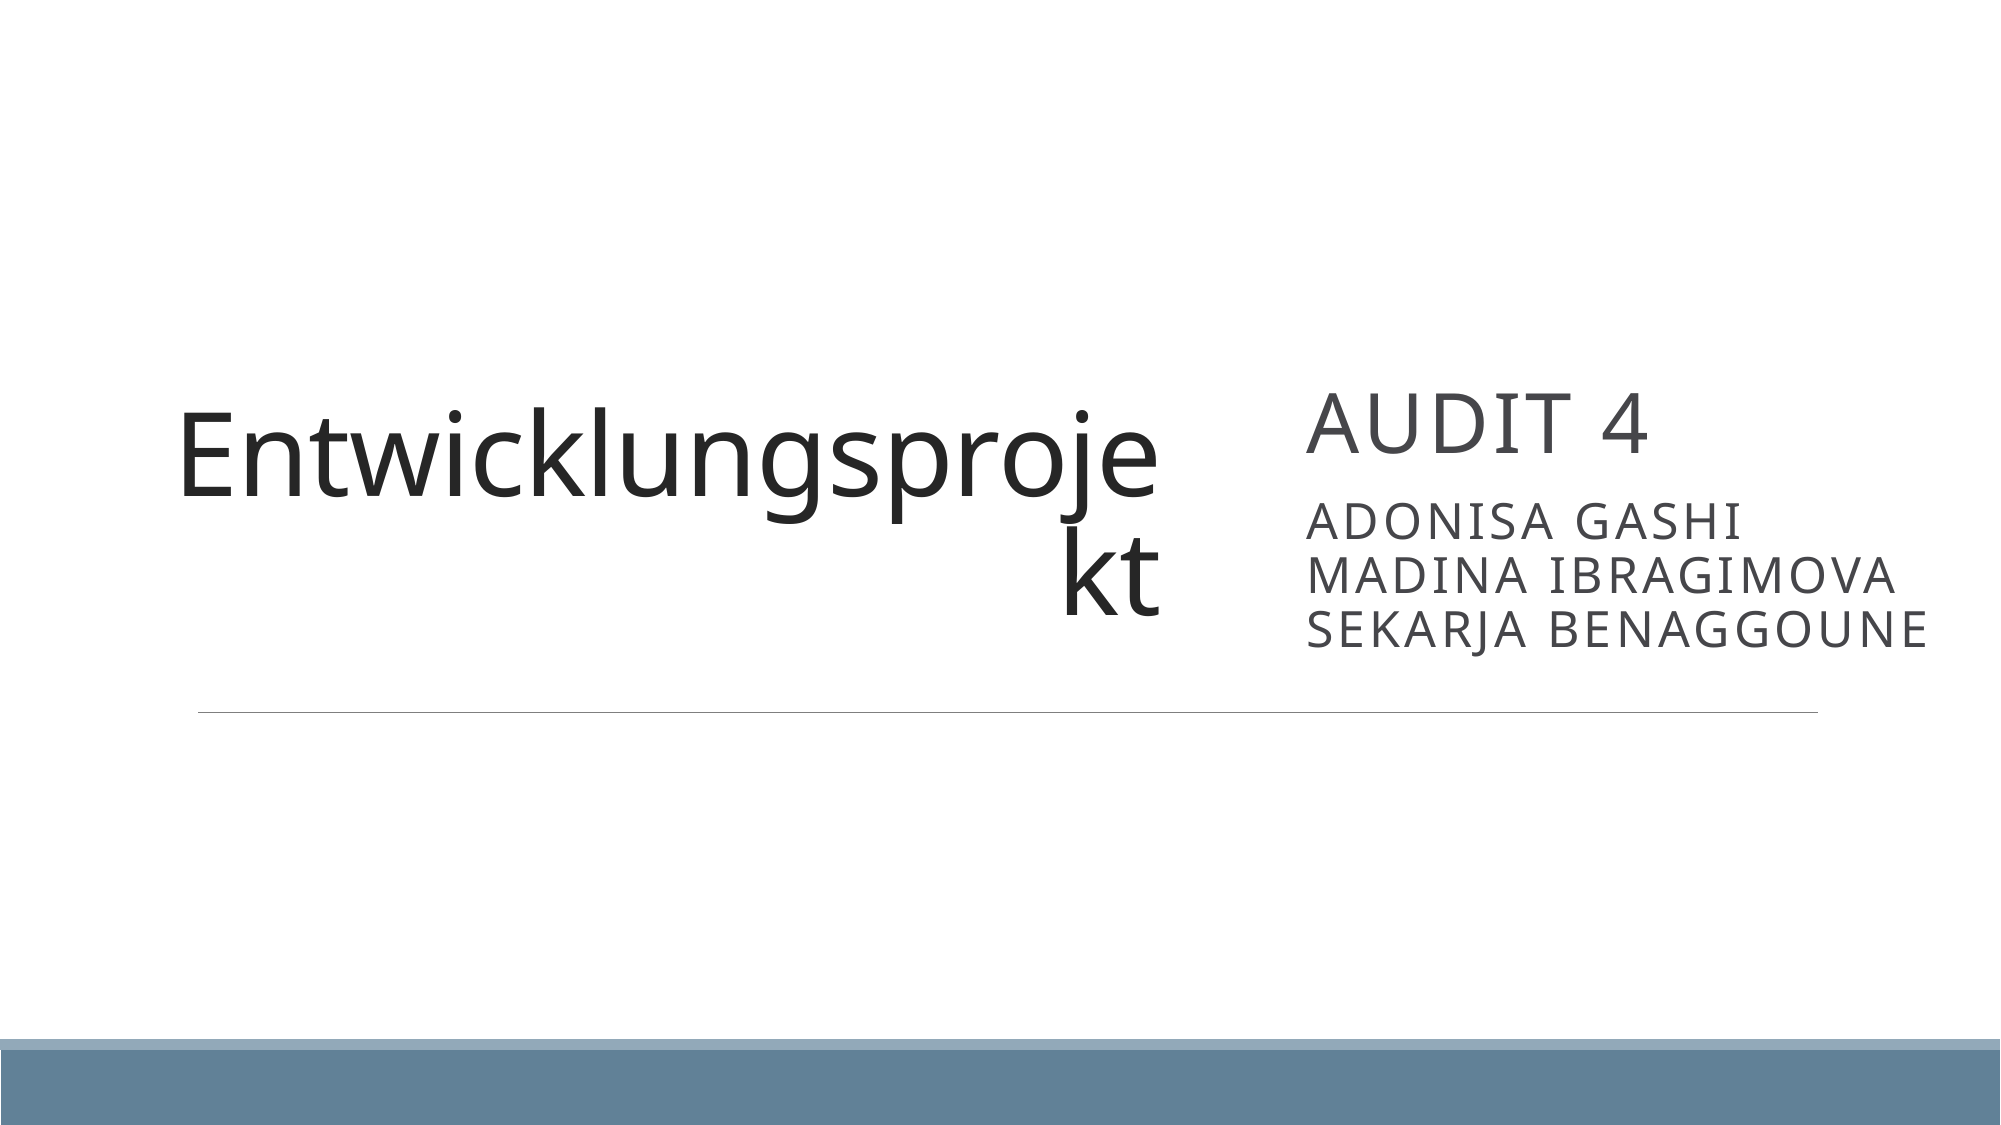

# Entwicklungsprojekt
Audit 4
Adonisa Gashi
Madina Ibragimova
Sekarja benaggoune